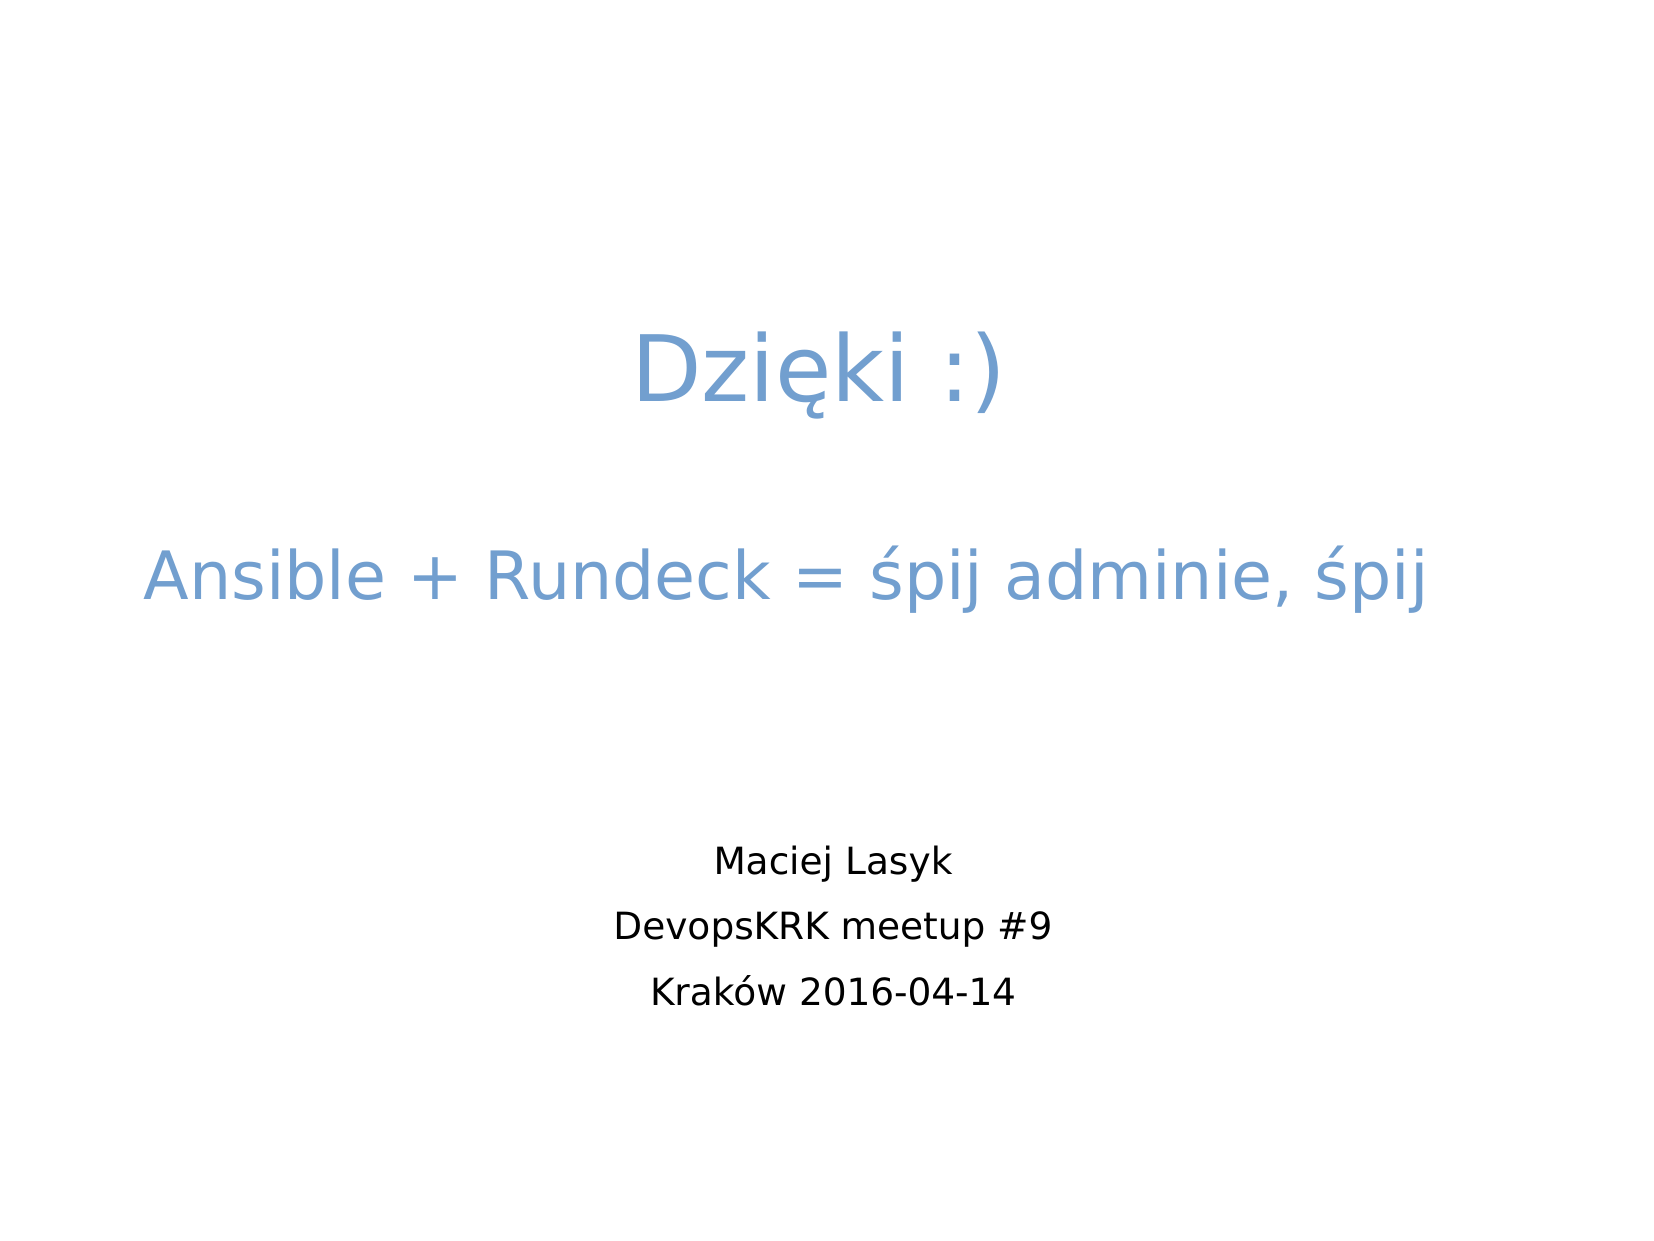

Dzięki :)
Ansible + Rundeck = śpij adminie, śpij
Maciej Lasyk
DevopsKRK meetup #9
Kraków 2016-04-14